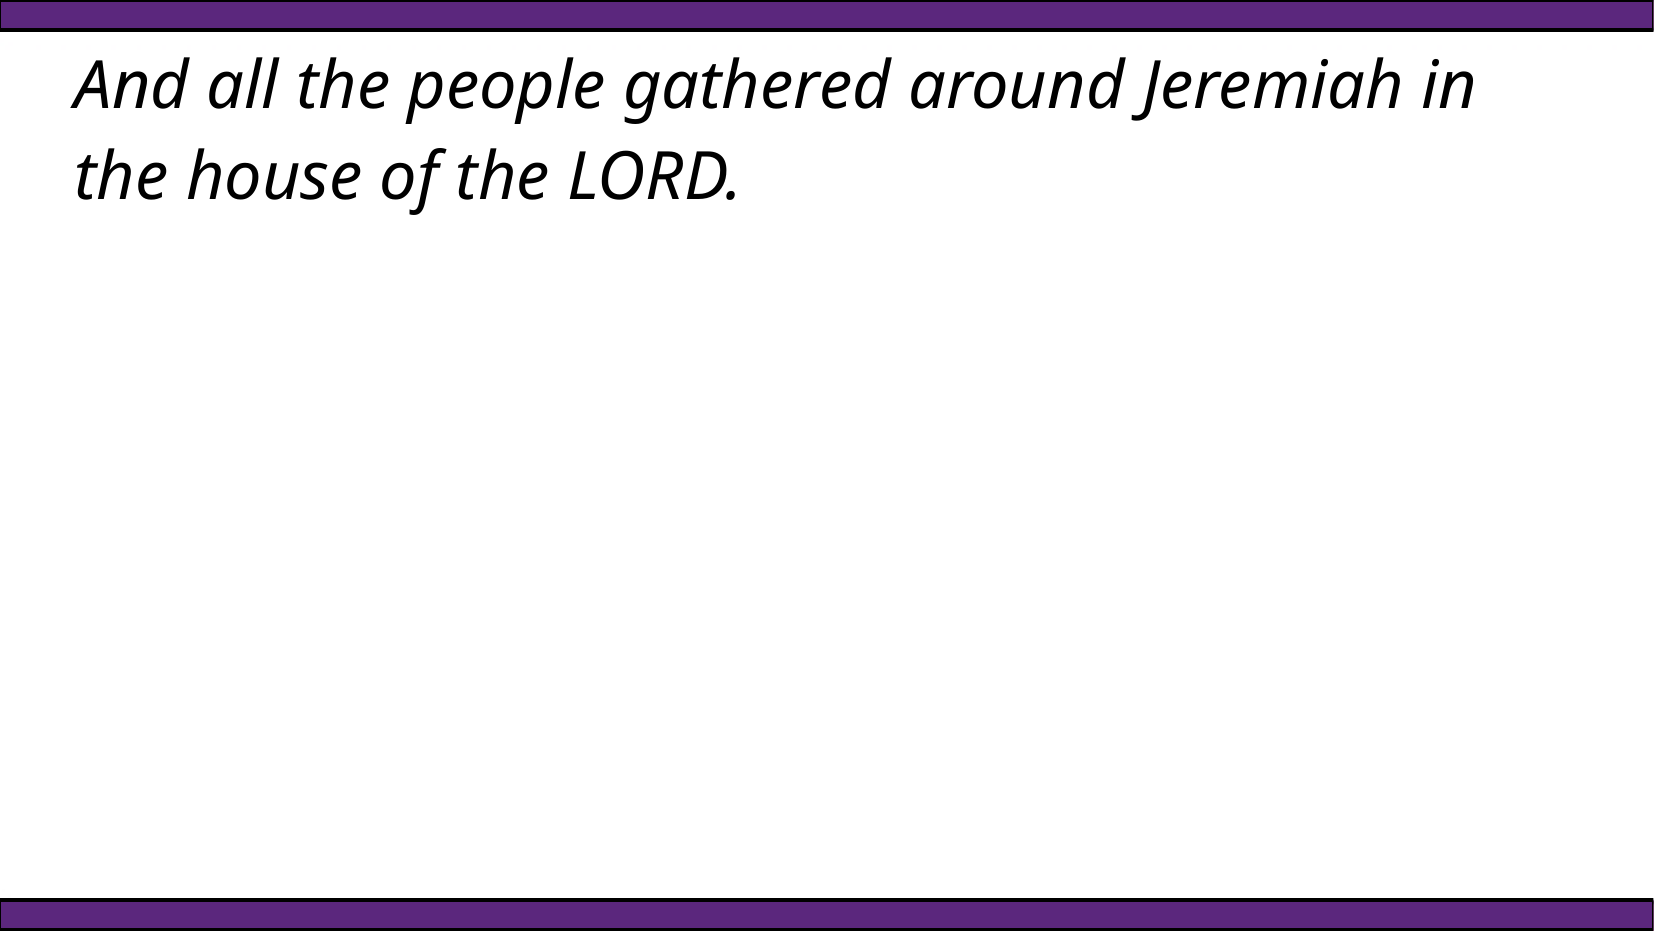

And all the people gathered around Jeremiah in the house of the LORD.